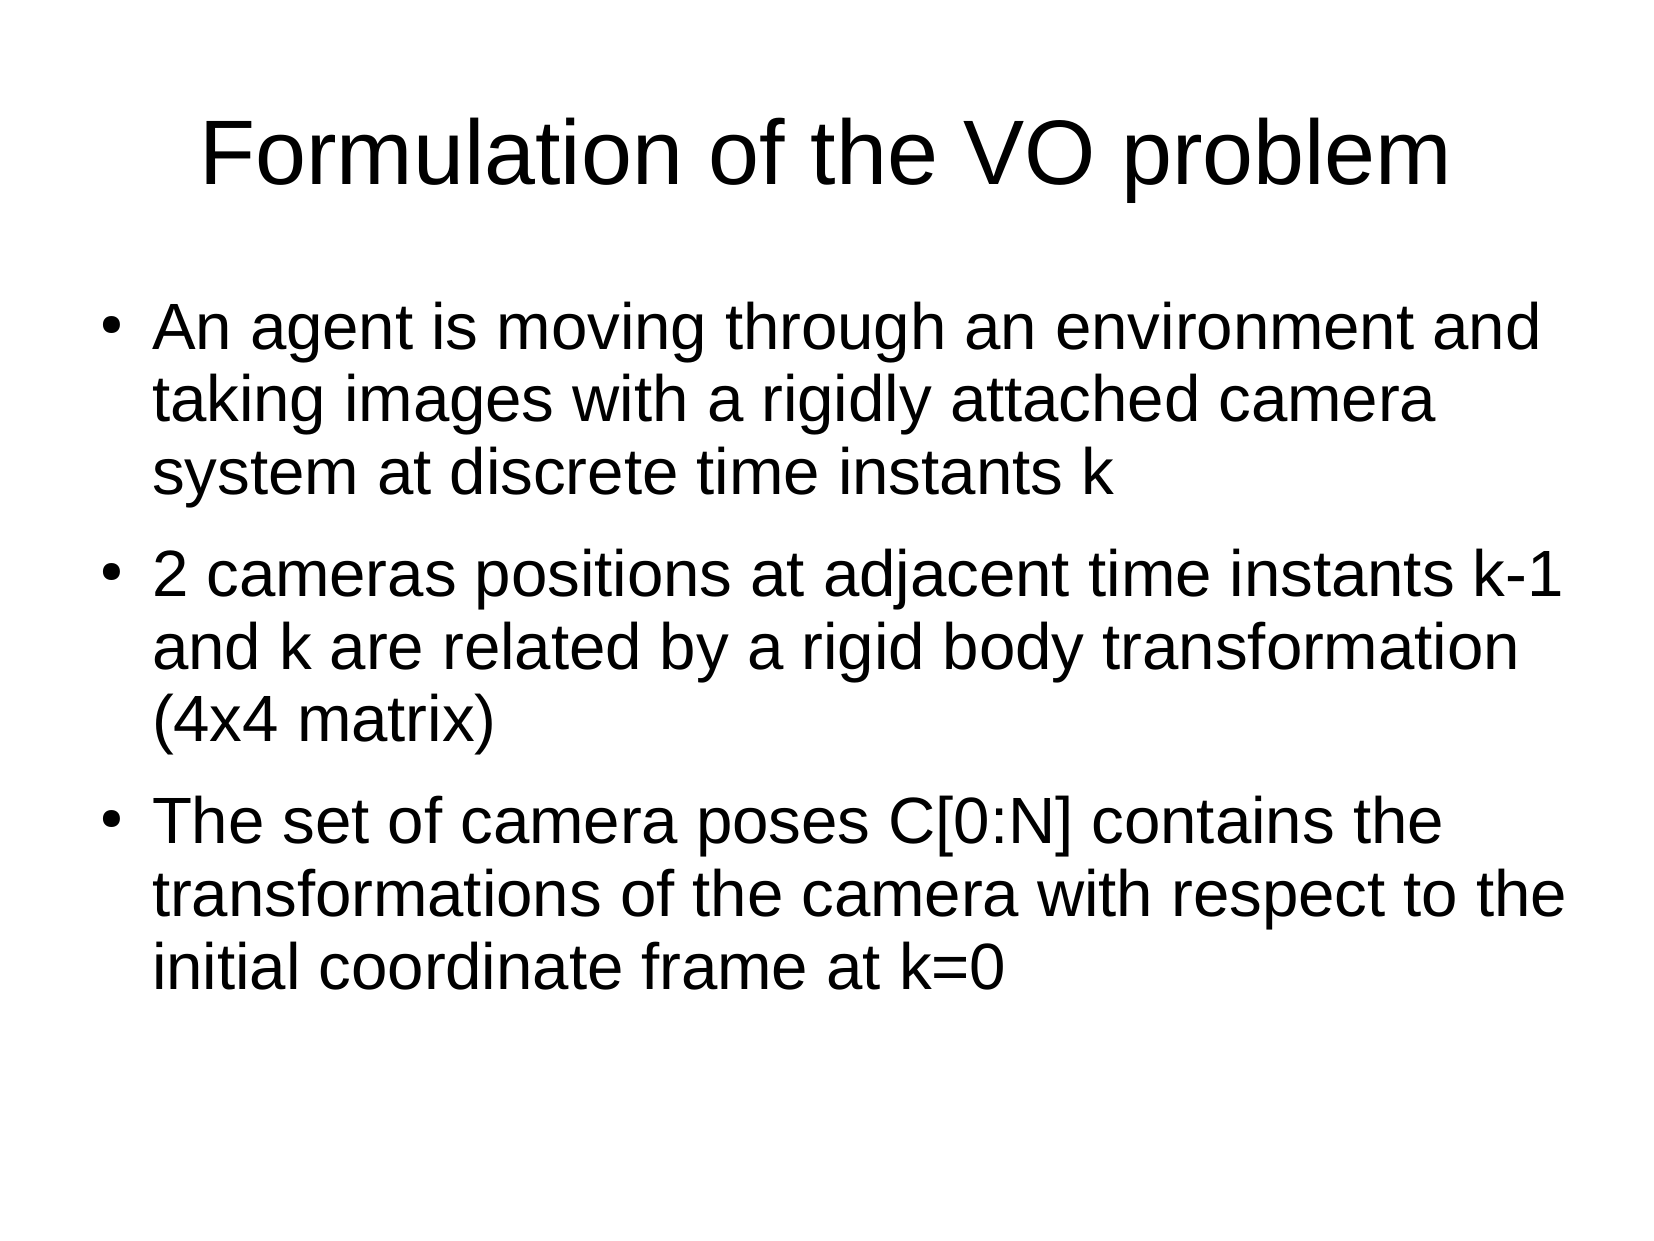

# Formulation of the VO problem
An agent is moving through an environment and taking images with a rigidly attached camera system at discrete time instants k
2 cameras positions at adjacent time instants k-1 and k are related by a rigid body transformation (4x4 matrix)
The set of camera poses C[0:N] contains the transformations of the camera with respect to the initial coordinate frame at k=0